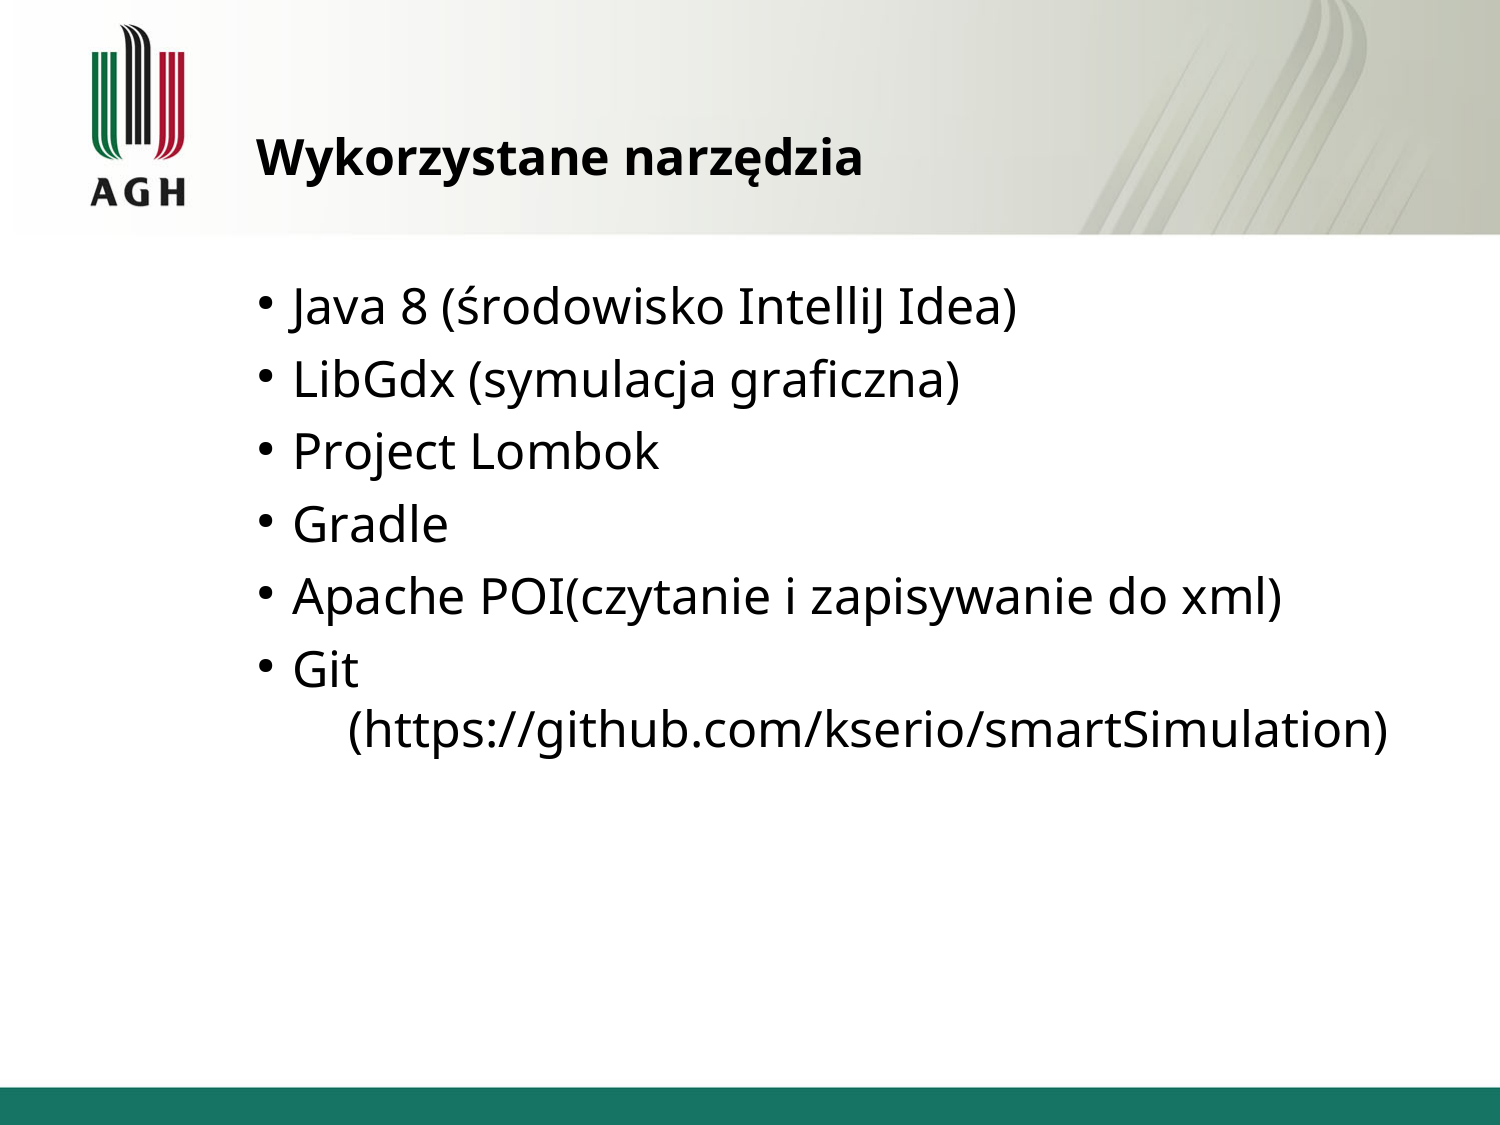

# Wykorzystane narzędzia
Java 8 (środowisko IntelliJ Idea)
LibGdx (symulacja graficzna)
Project Lombok
Gradle
Apache POI(czytanie i zapisywanie do xml)
Git (https://github.com/kserio/smartSimulation)